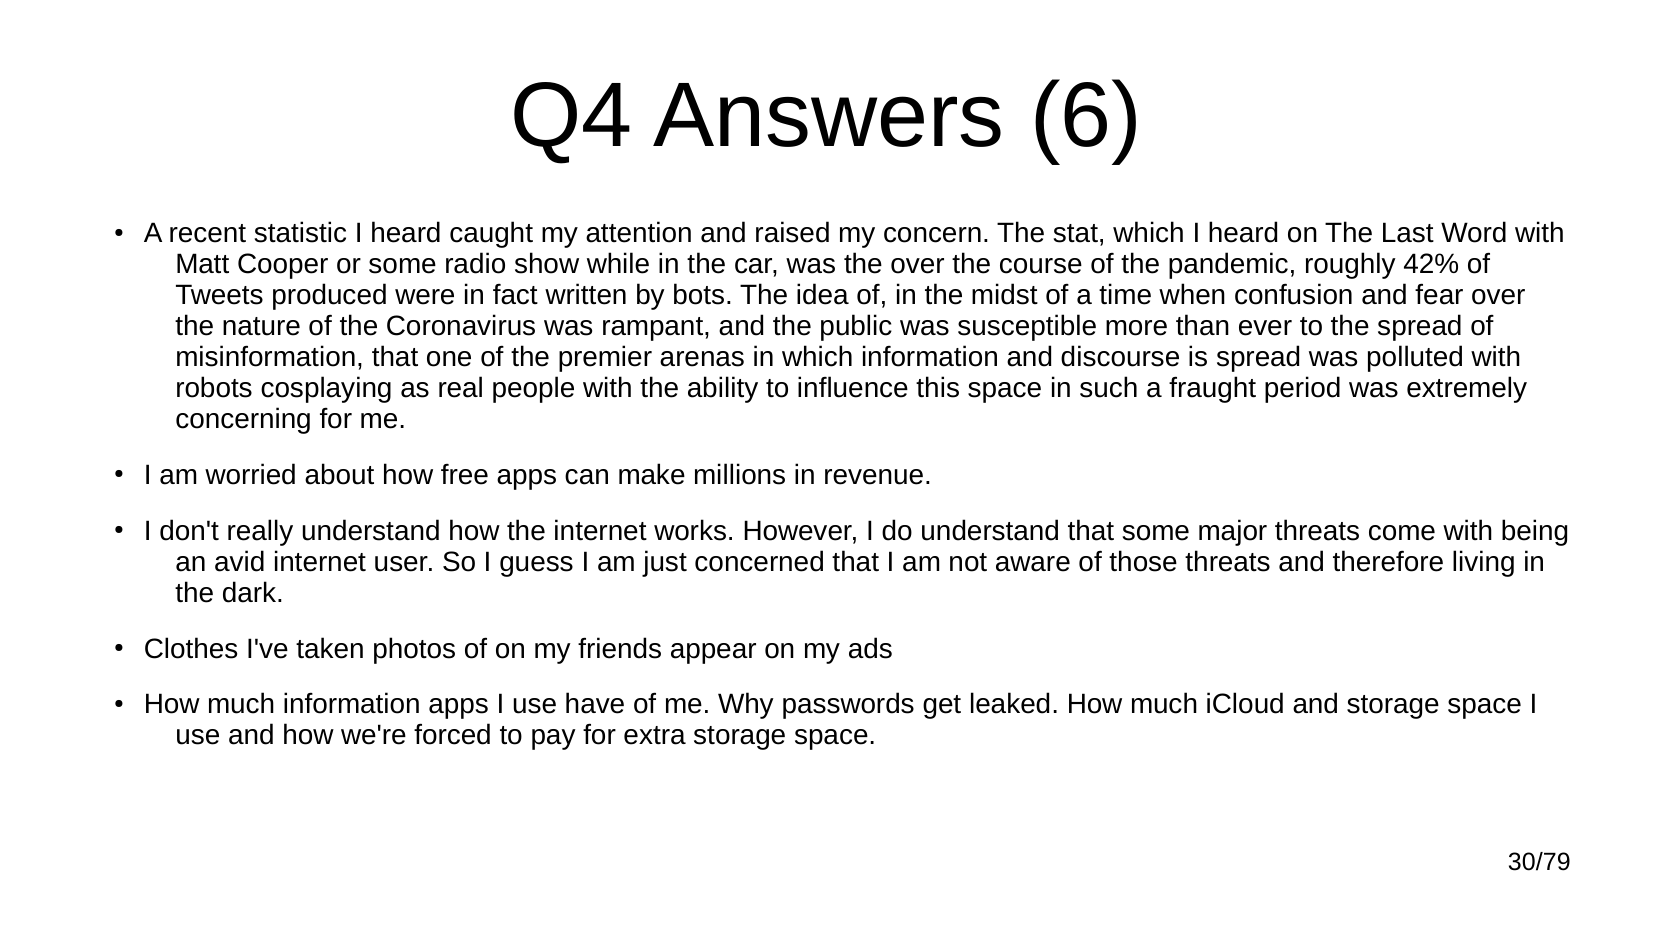

# Q4 Answers (6)
A recent statistic I heard caught my attention and raised my concern. The stat, which I heard on The Last Word with Matt Cooper or some radio show while in the car, was the over the course of the pandemic, roughly 42% of Tweets produced were in fact written by bots. The idea of, in the midst of a time when confusion and fear over the nature of the Coronavirus was rampant, and the public was susceptible more than ever to the spread of misinformation, that one of the premier arenas in which information and discourse is spread was polluted with robots cosplaying as real people with the ability to influence this space in such a fraught period was extremely concerning for me.
I am worried about how free apps can make millions in revenue.
I don't really understand how the internet works. However, I do understand that some major threats come with being an avid internet user. So I guess I am just concerned that I am not aware of those threats and therefore living in the dark.
Clothes I've taken photos of on my friends appear on my ads
How much information apps I use have of me. Why passwords get leaked. How much iCloud and storage space I use and how we're forced to pay for extra storage space.
30